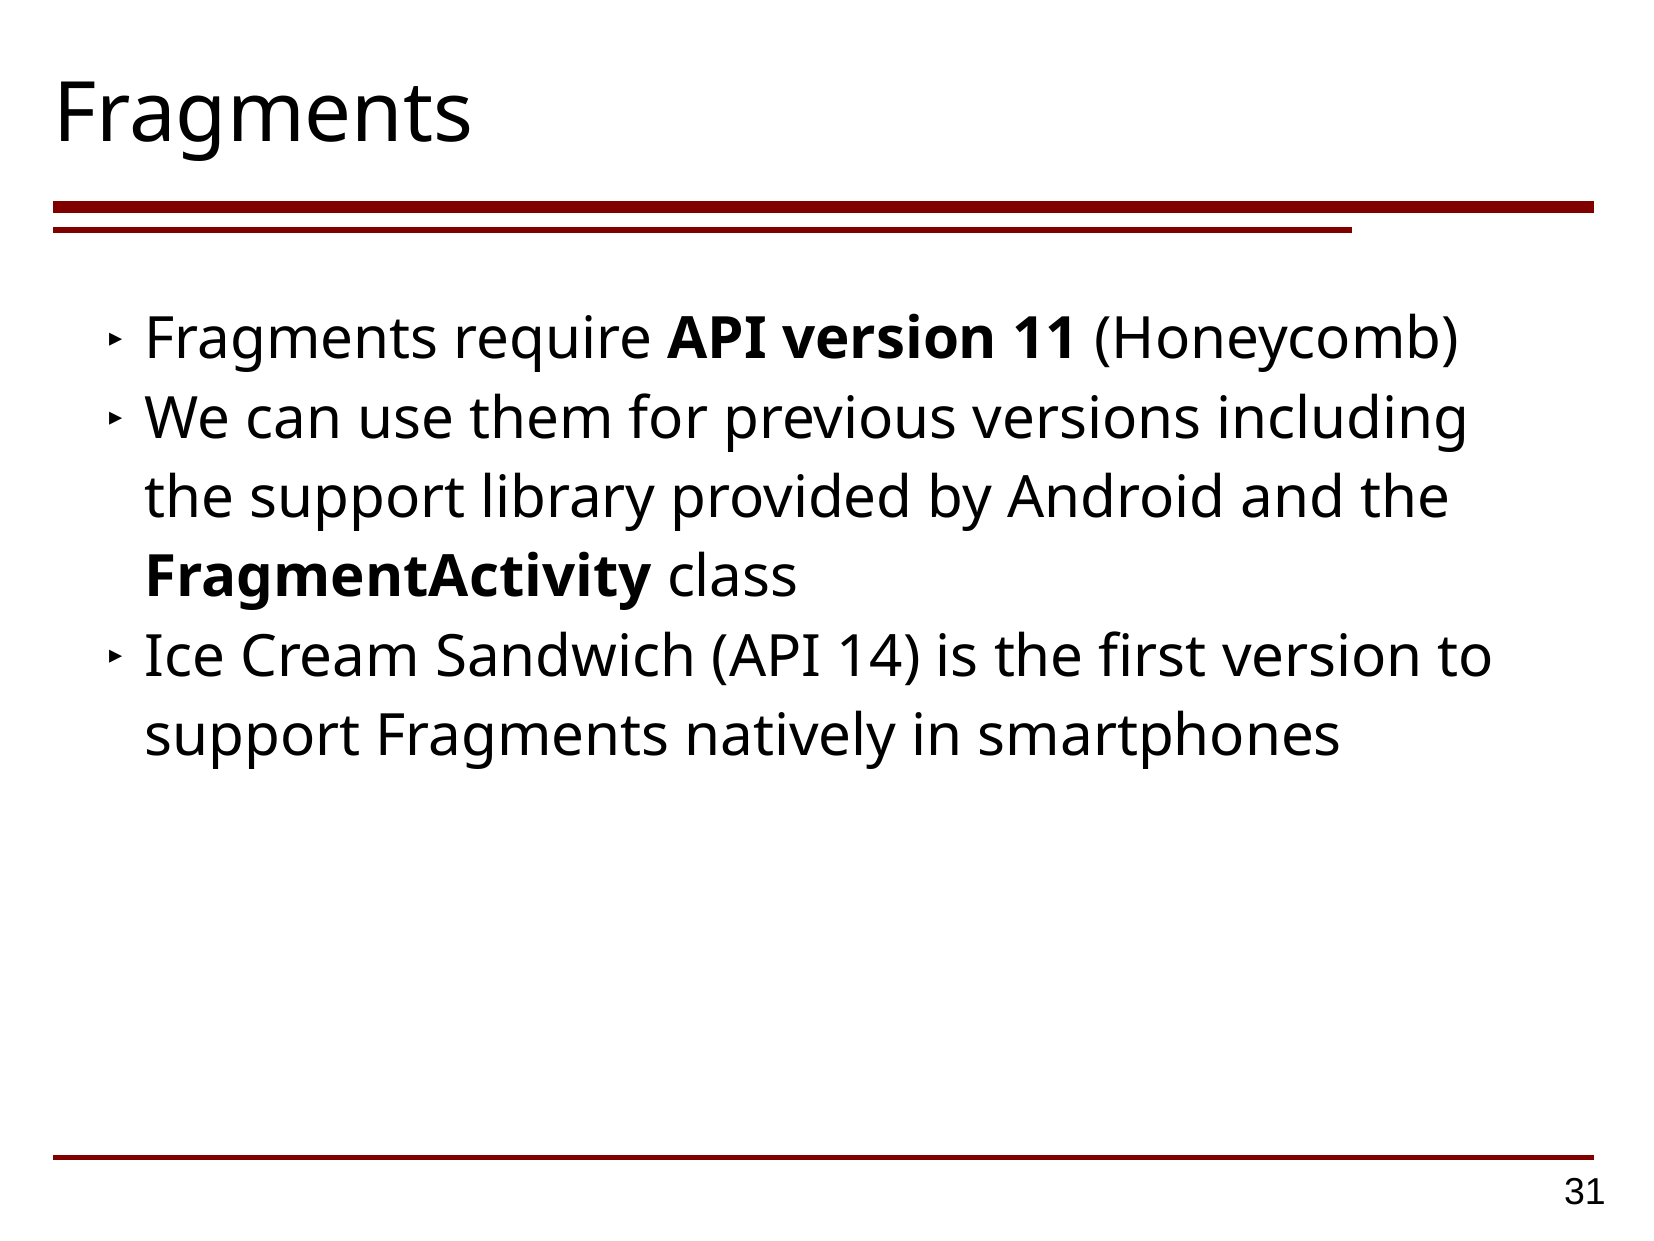

# Fragments
Fragments require API version 11 (Honeycomb)
We can use them for previous versions including the support library provided by Android and the FragmentActivity class
Ice Cream Sandwich (API 14) is the first version to support Fragments natively in smartphones